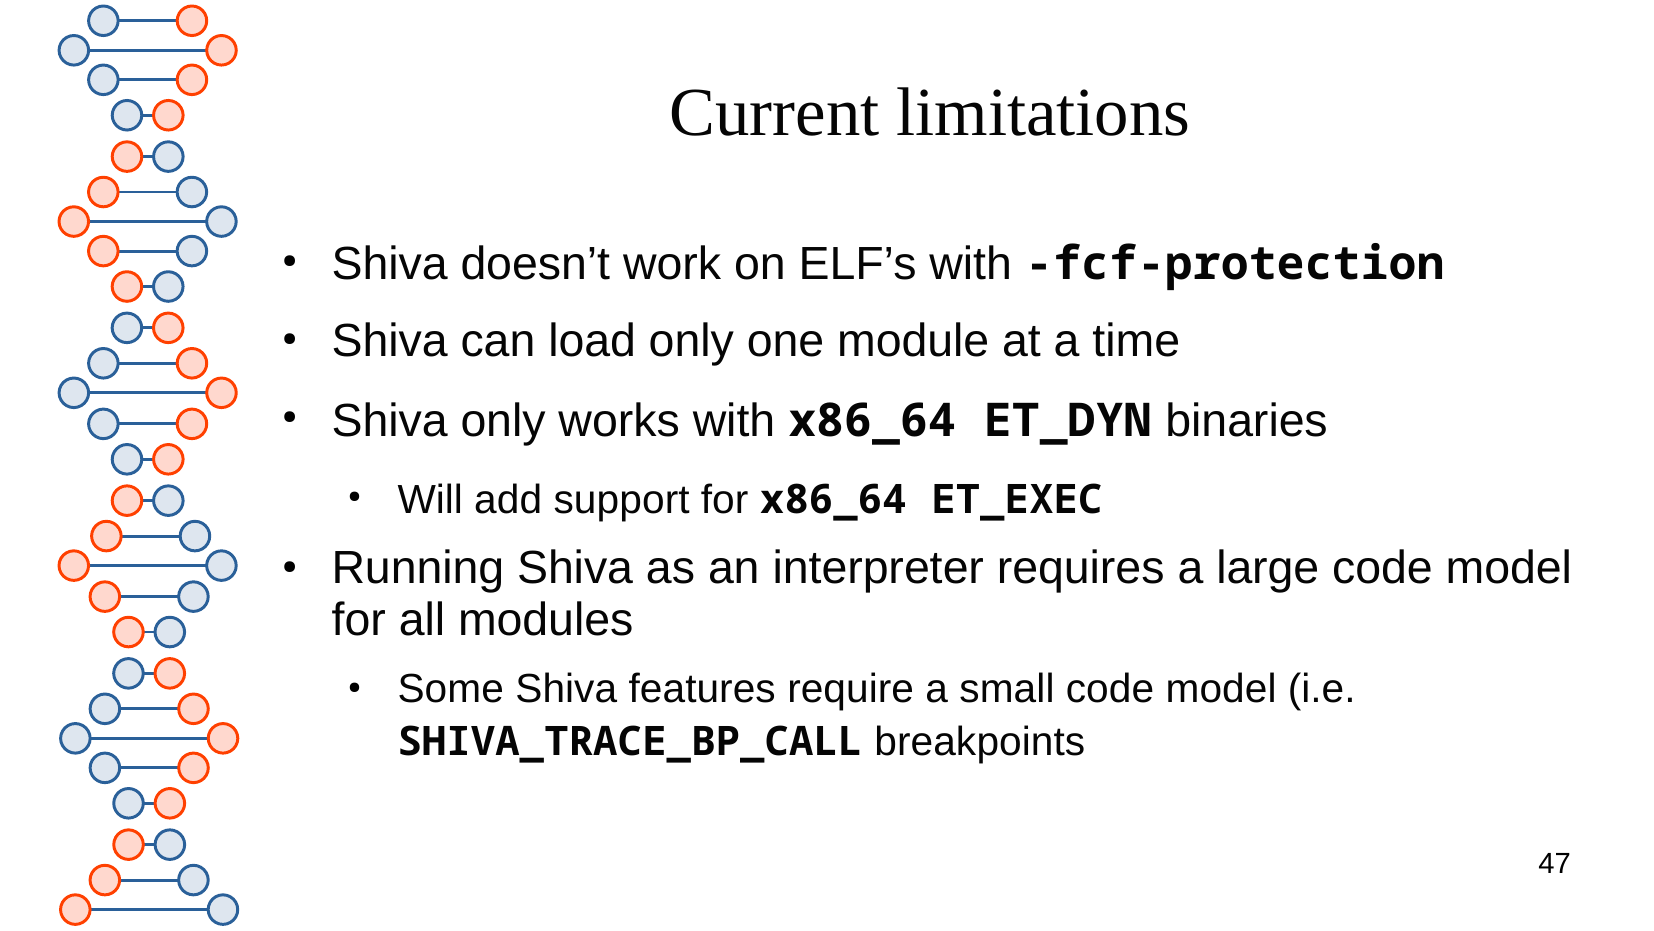

# Current limitations
Shiva doesn’t work on ELF’s with -fcf-protection
Shiva can load only one module at a time
Shiva only works with x86_64 ET_DYN binaries
Will add support for x86_64 ET_EXEC
Running Shiva as an interpreter requires a large code model for all modules
Some Shiva features require a small code model (i.e. SHIVA_TRACE_BP_CALL breakpoints
47